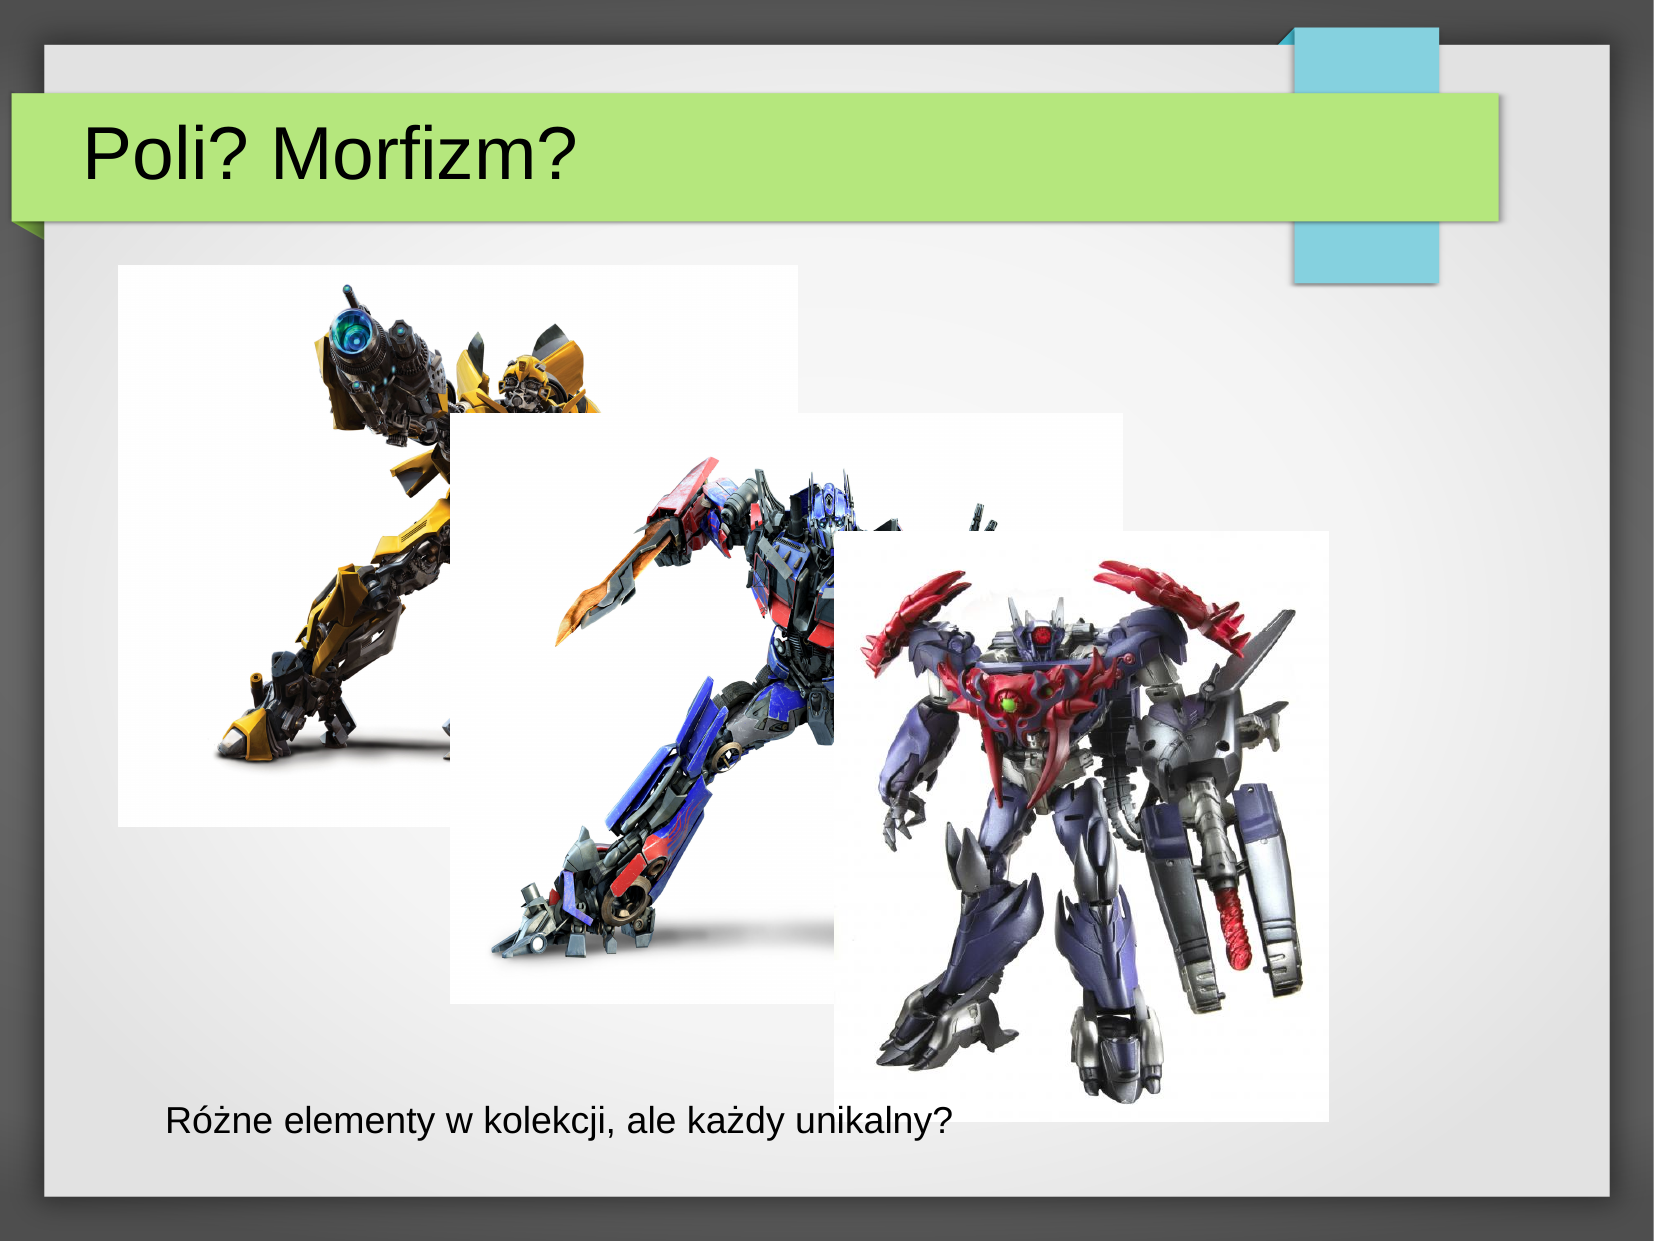

# Poli? Morfizm?
Różne elementy w kolekcji, ale każdy unikalny?